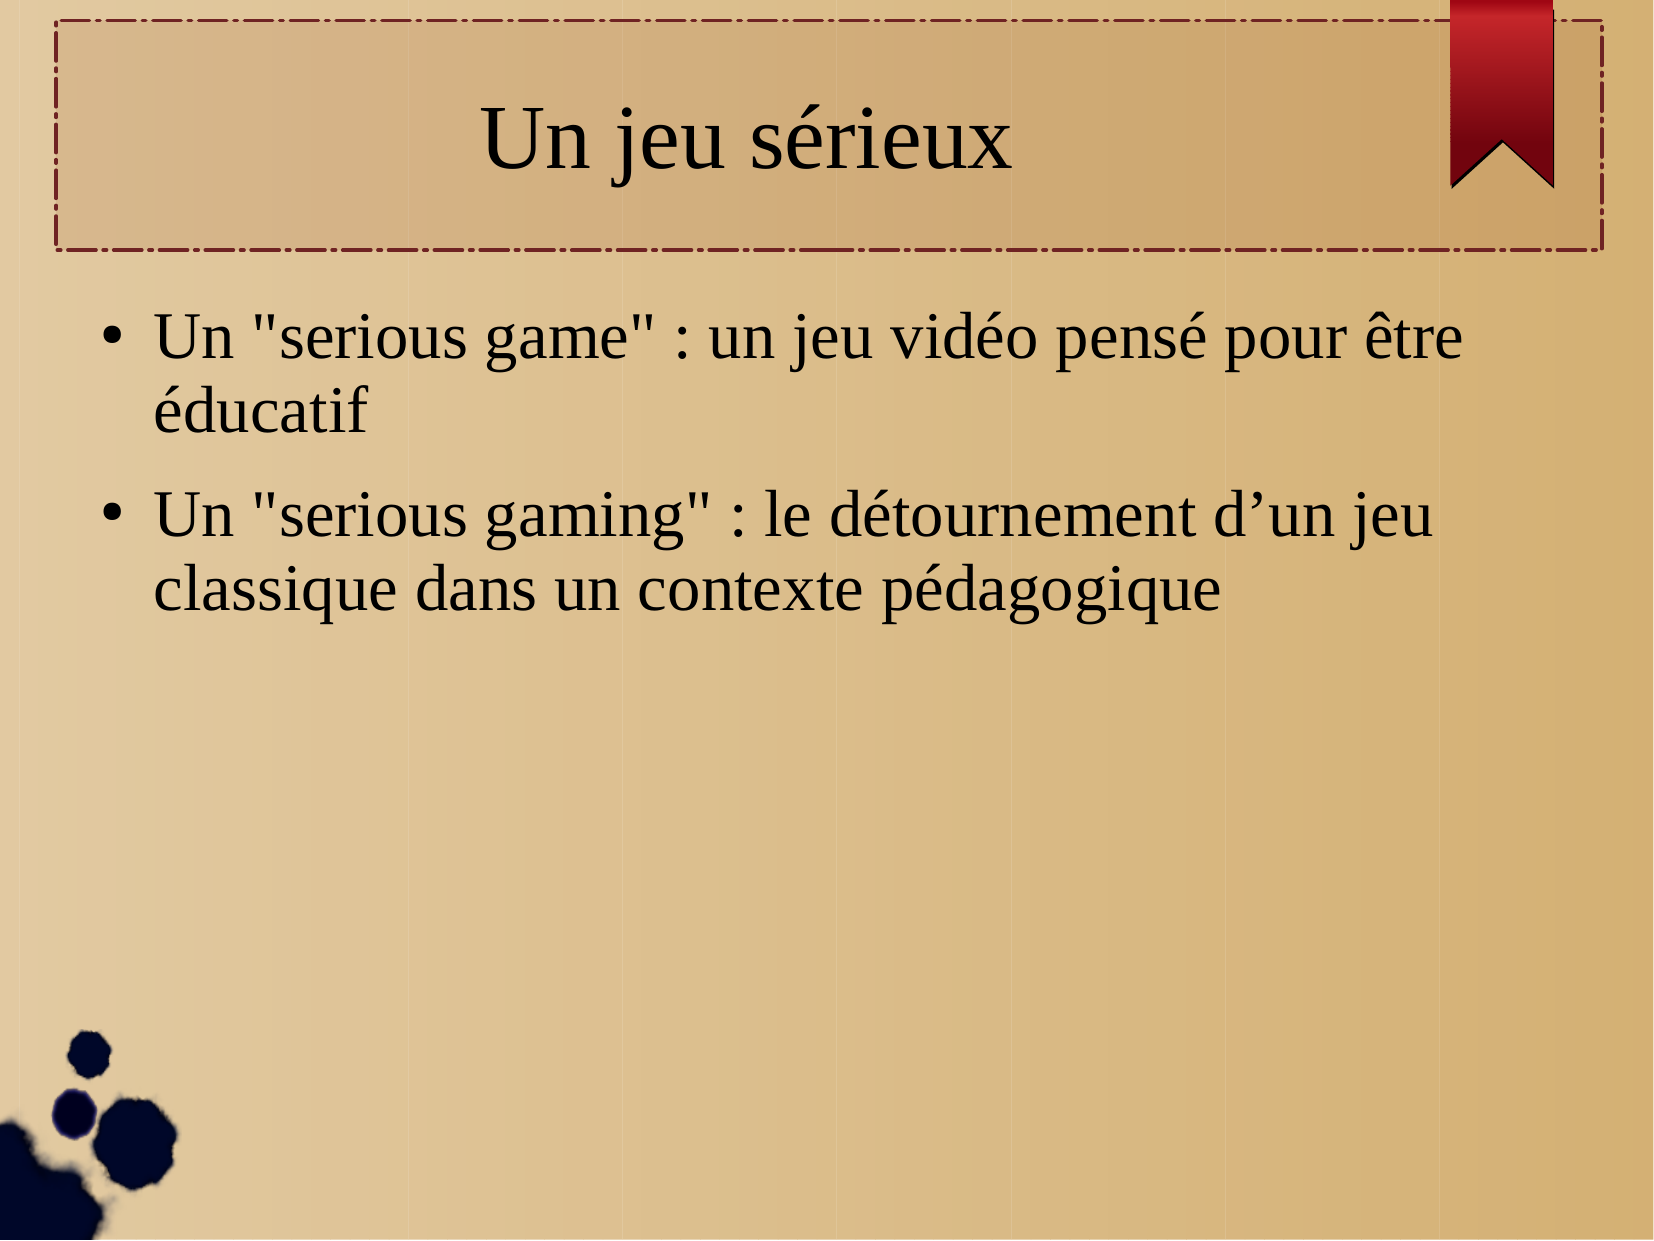

# Un jeu sérieux
Un "serious game" : un jeu vidéo pensé pour être éducatif
Un "serious gaming" : le détournement d’un jeu classique dans un contexte pédagogique